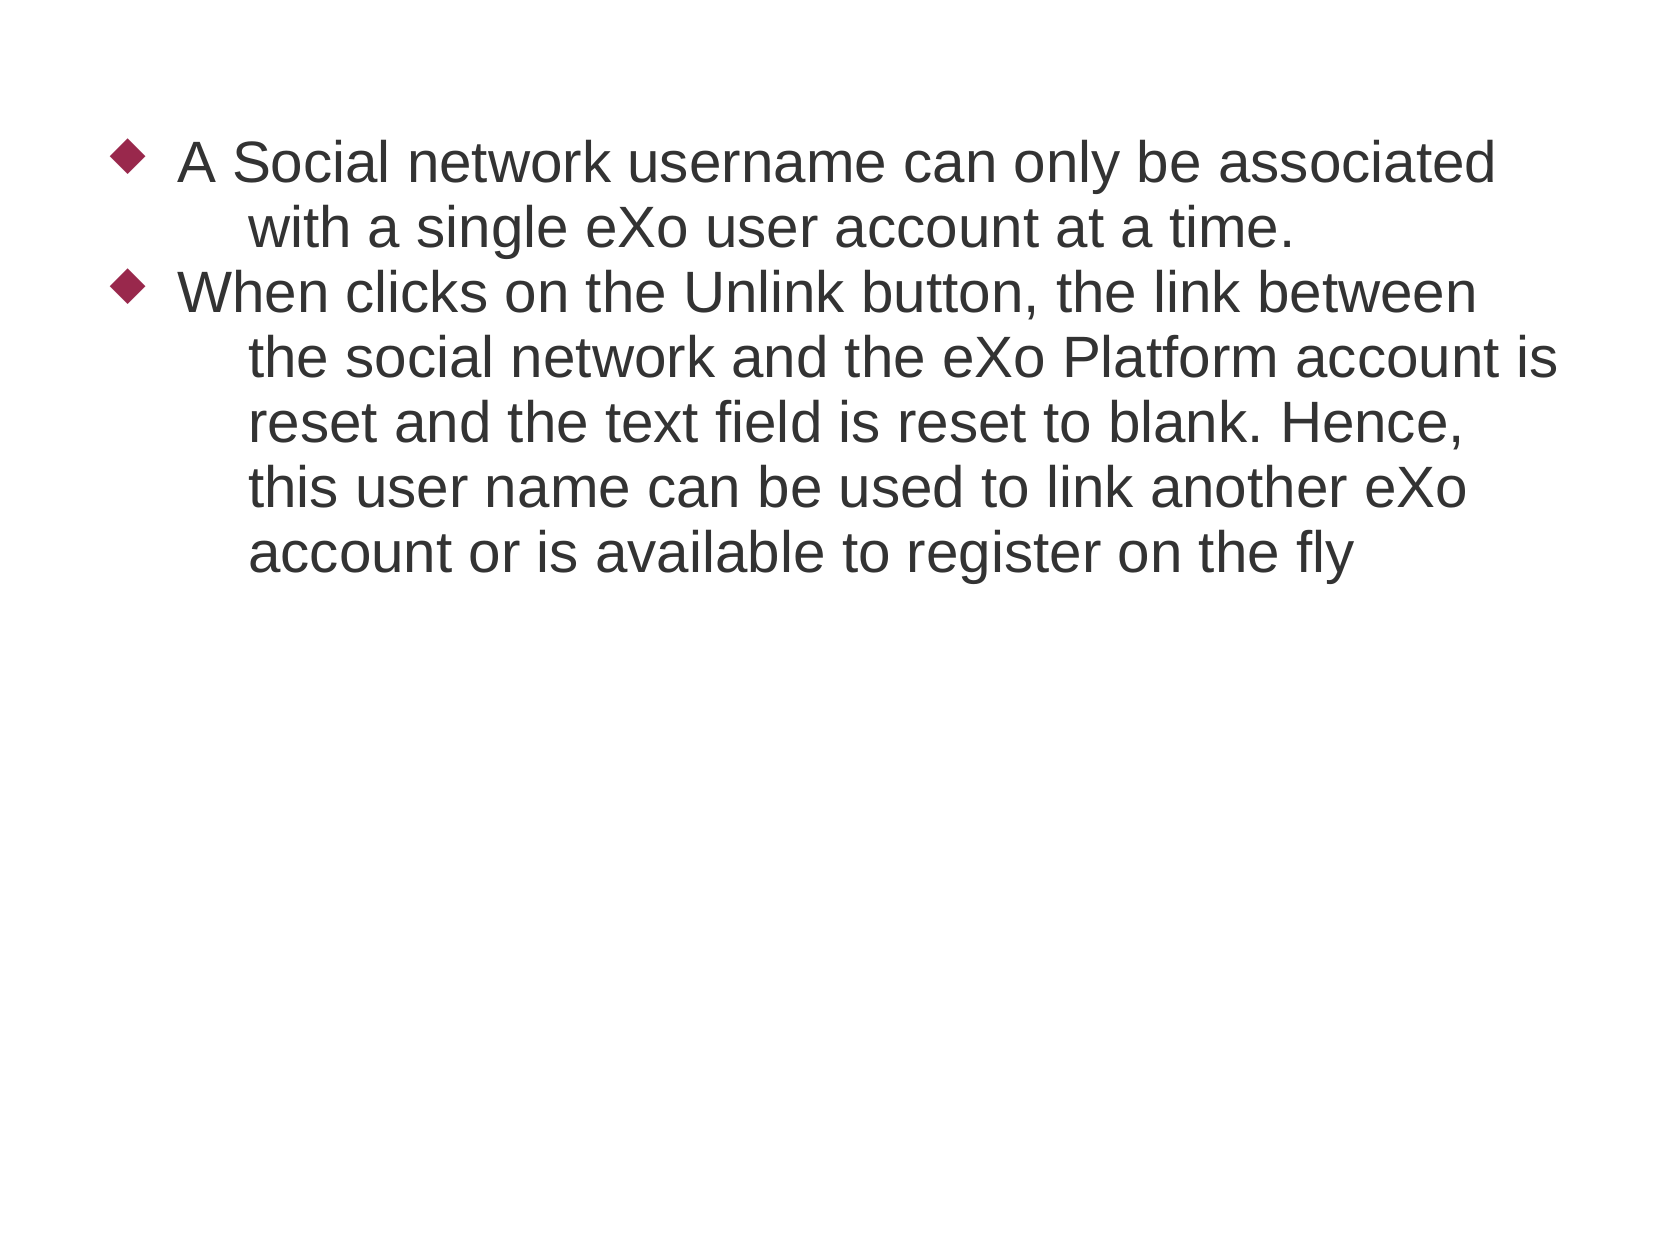

A Social network username can only be associated with a single eXo user account at a time.
When clicks on the Unlink button, the link between the social network and the eXo Platform account is reset and the text field is reset to blank. Hence, this user name can be used to link another eXo account or is available to register on the fly
#